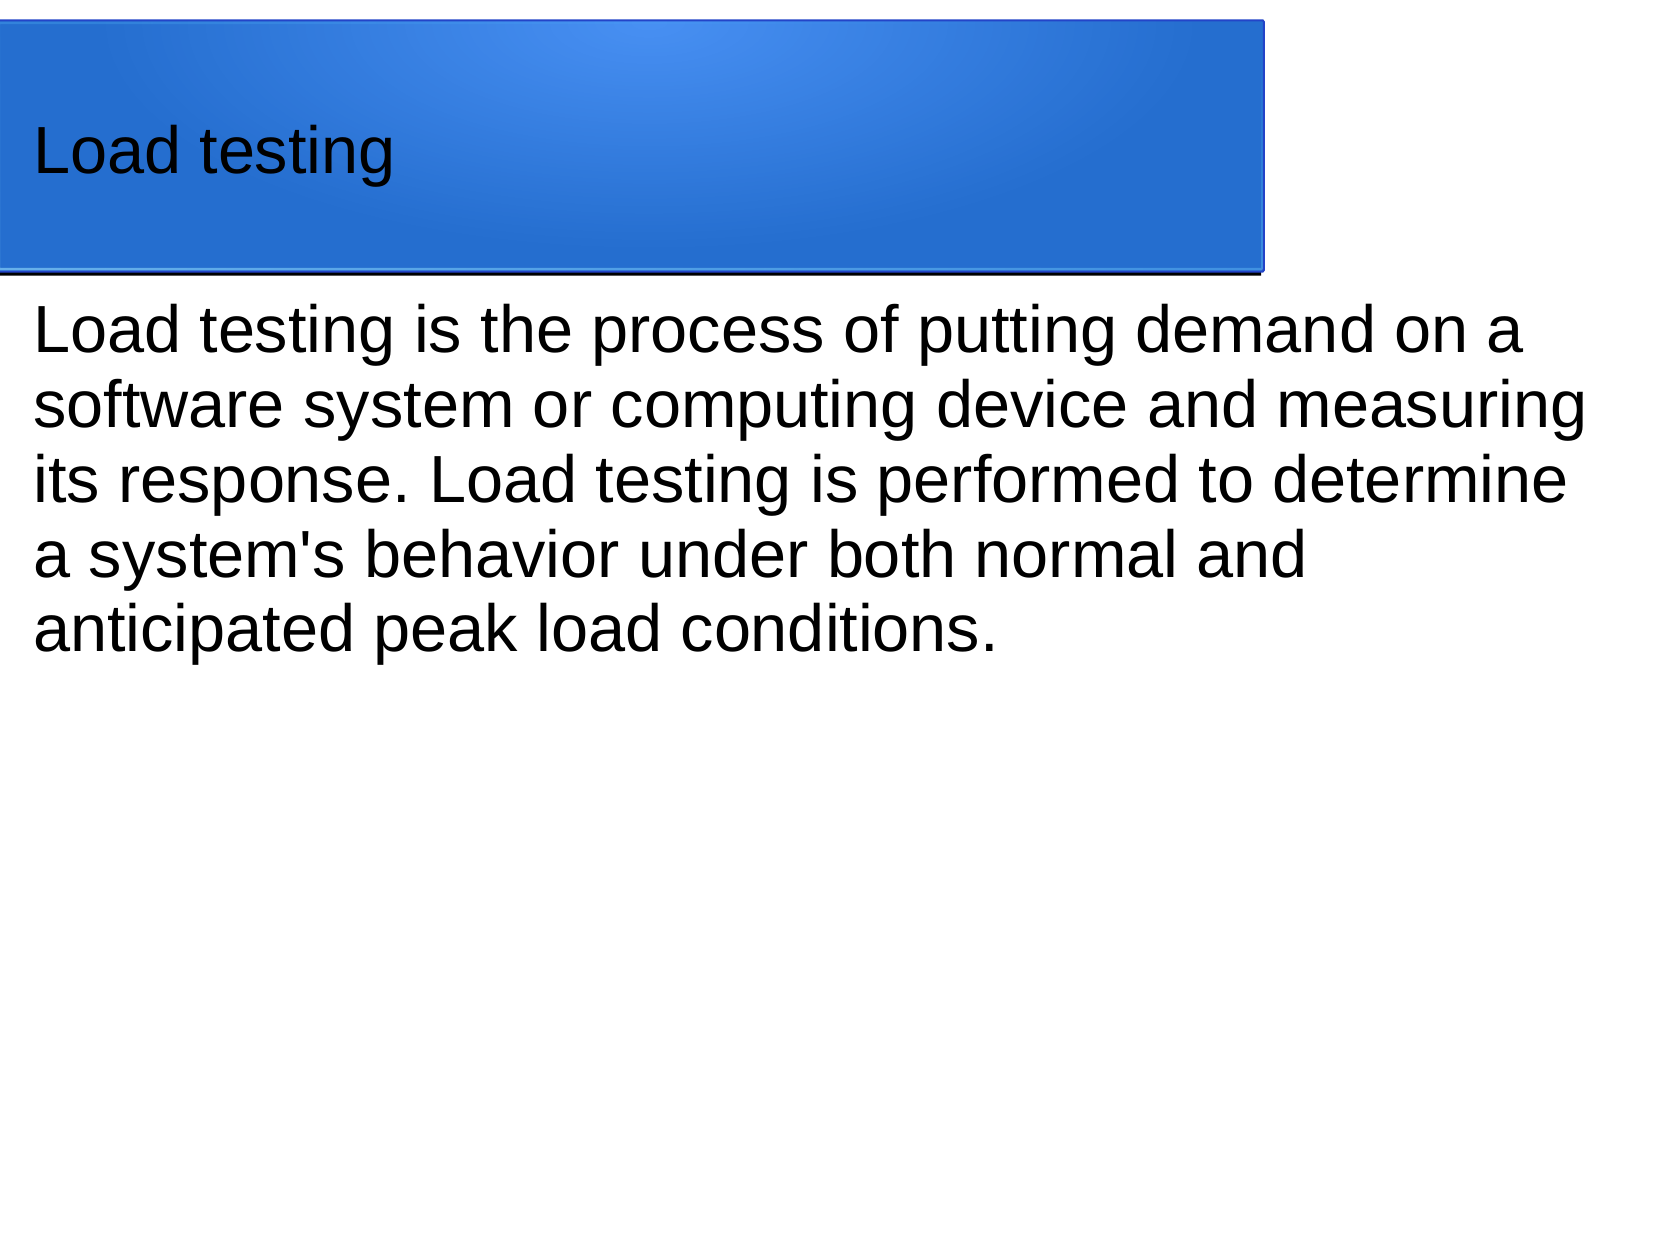

#
Load testing
Load testing is the process of putting demand on a software system or computing device and measuring its response. Load testing is performed to determine a system's behavior under both normal and anticipated peak load conditions.